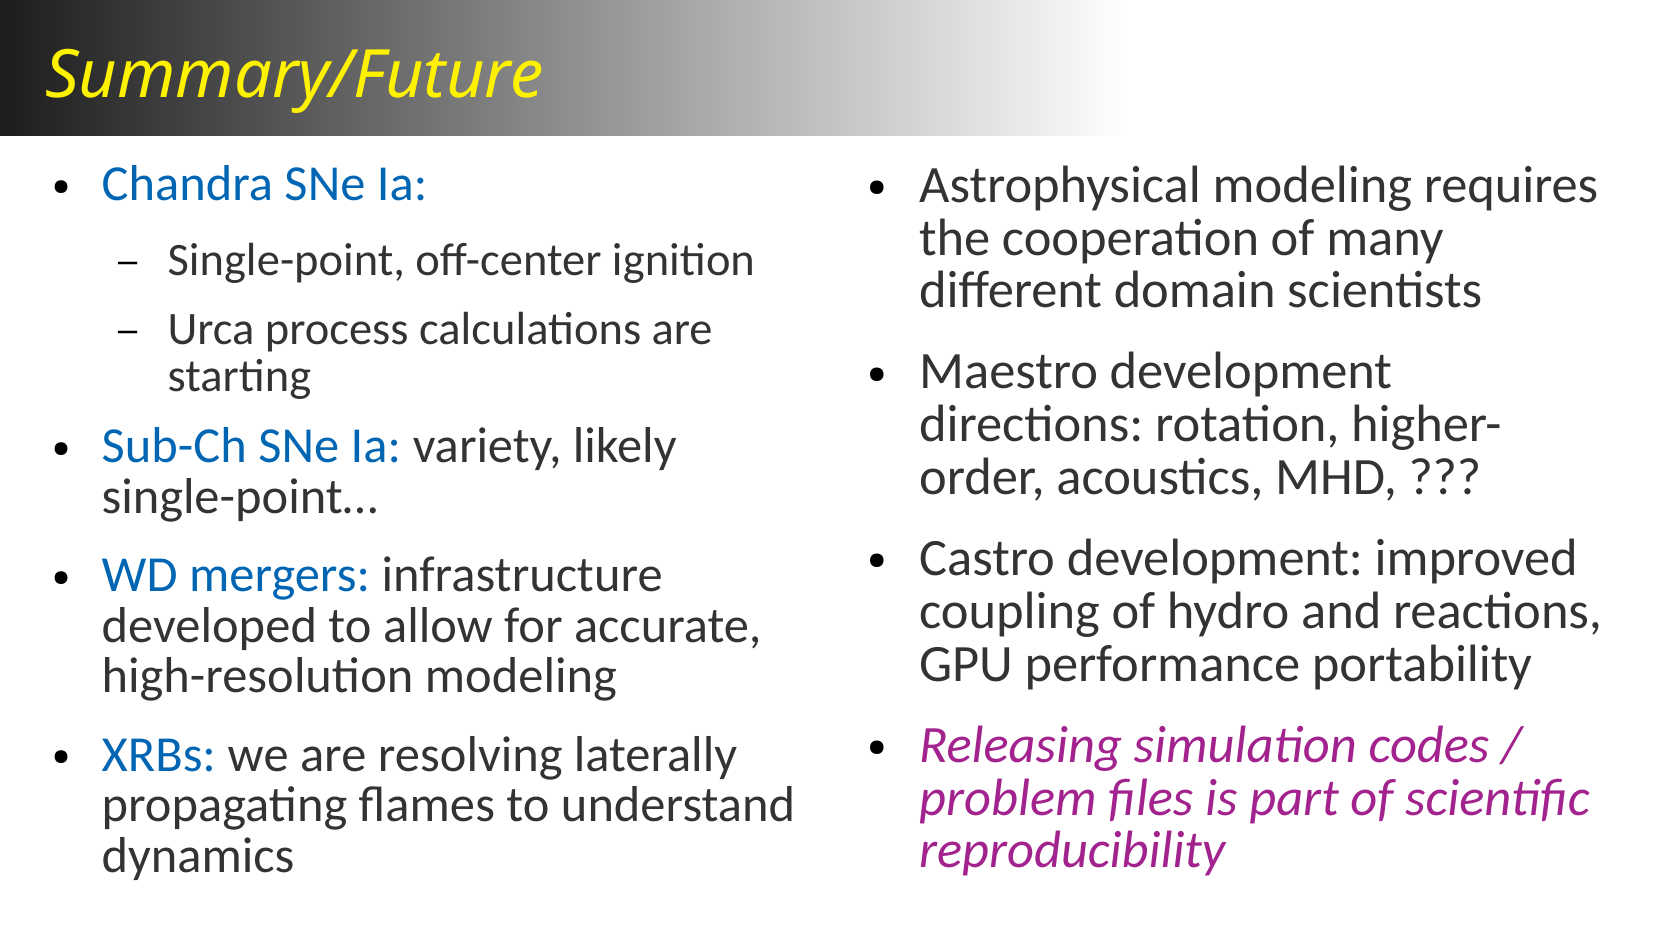

# Summary/Future
Chandra SNe Ia:
Single-point, off-center ignition
Urca process calculations are starting
Sub-Ch SNe Ia: variety, likely single-point…
WD mergers: infrastructure developed to allow for accurate, high-resolution modeling
XRBs: we are resolving laterally propagating flames to understand dynamics
Astrophysical modeling requires the cooperation of many different domain scientists
Maestro development directions: rotation, higher-order, acoustics, MHD, ???
Castro development: improved coupling of hydro and reactions, GPU performance portability
Releasing simulation codes / problem files is part of scientific reproducibility